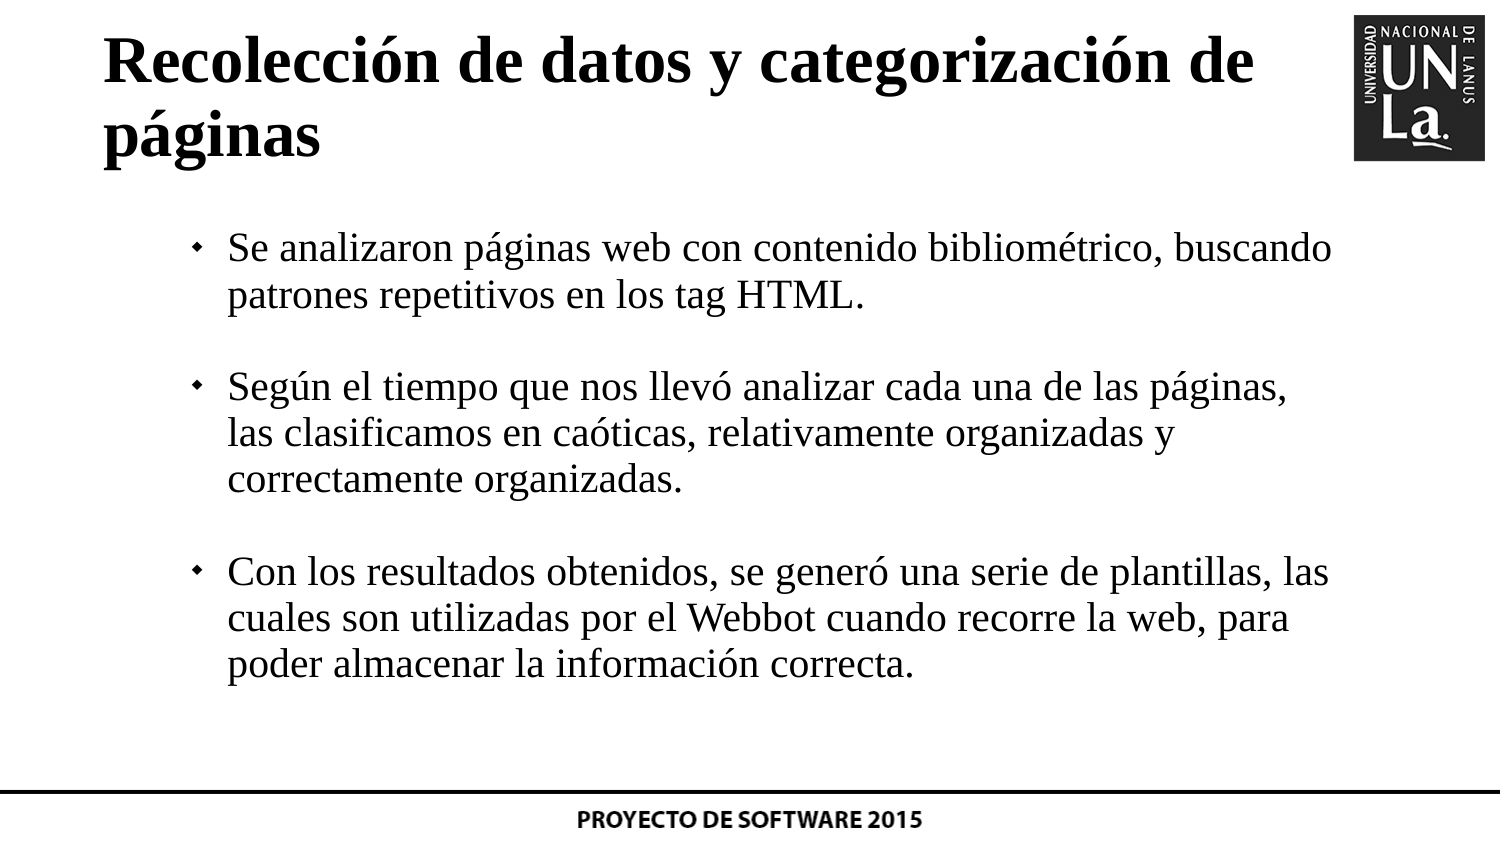

# Recolección de datos y categorización de páginas
Se analizaron páginas web con contenido bibliométrico, buscando patrones repetitivos en los tag HTML.
Según el tiempo que nos llevó analizar cada una de las páginas, las clasificamos en caóticas, relativamente organizadas y correctamente organizadas.
Con los resultados obtenidos, se generó una serie de plantillas, las cuales son utilizadas por el Webbot cuando recorre la web, para poder almacenar la información correcta.